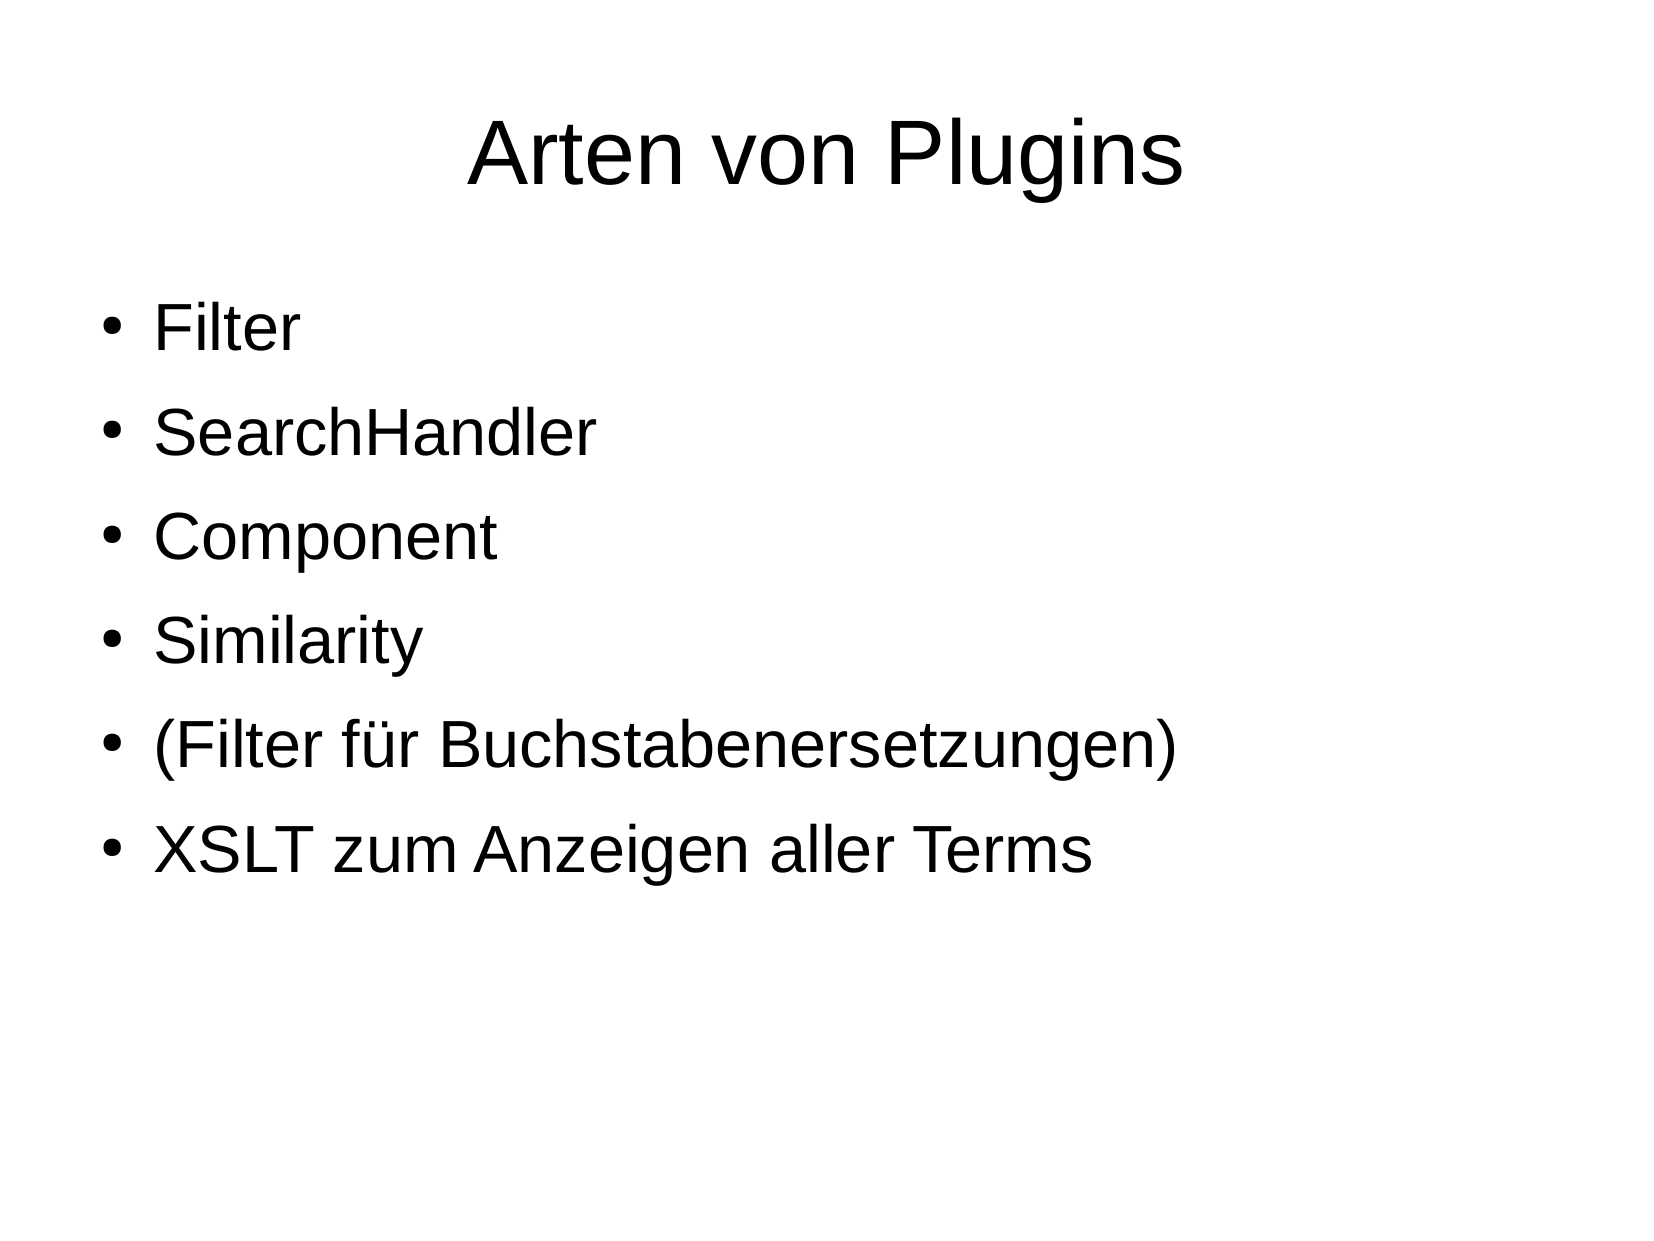

# Arten von Plugins
Filter
SearchHandler
Component
Similarity
(Filter für Buchstabenersetzungen)
XSLT zum Anzeigen aller Terms